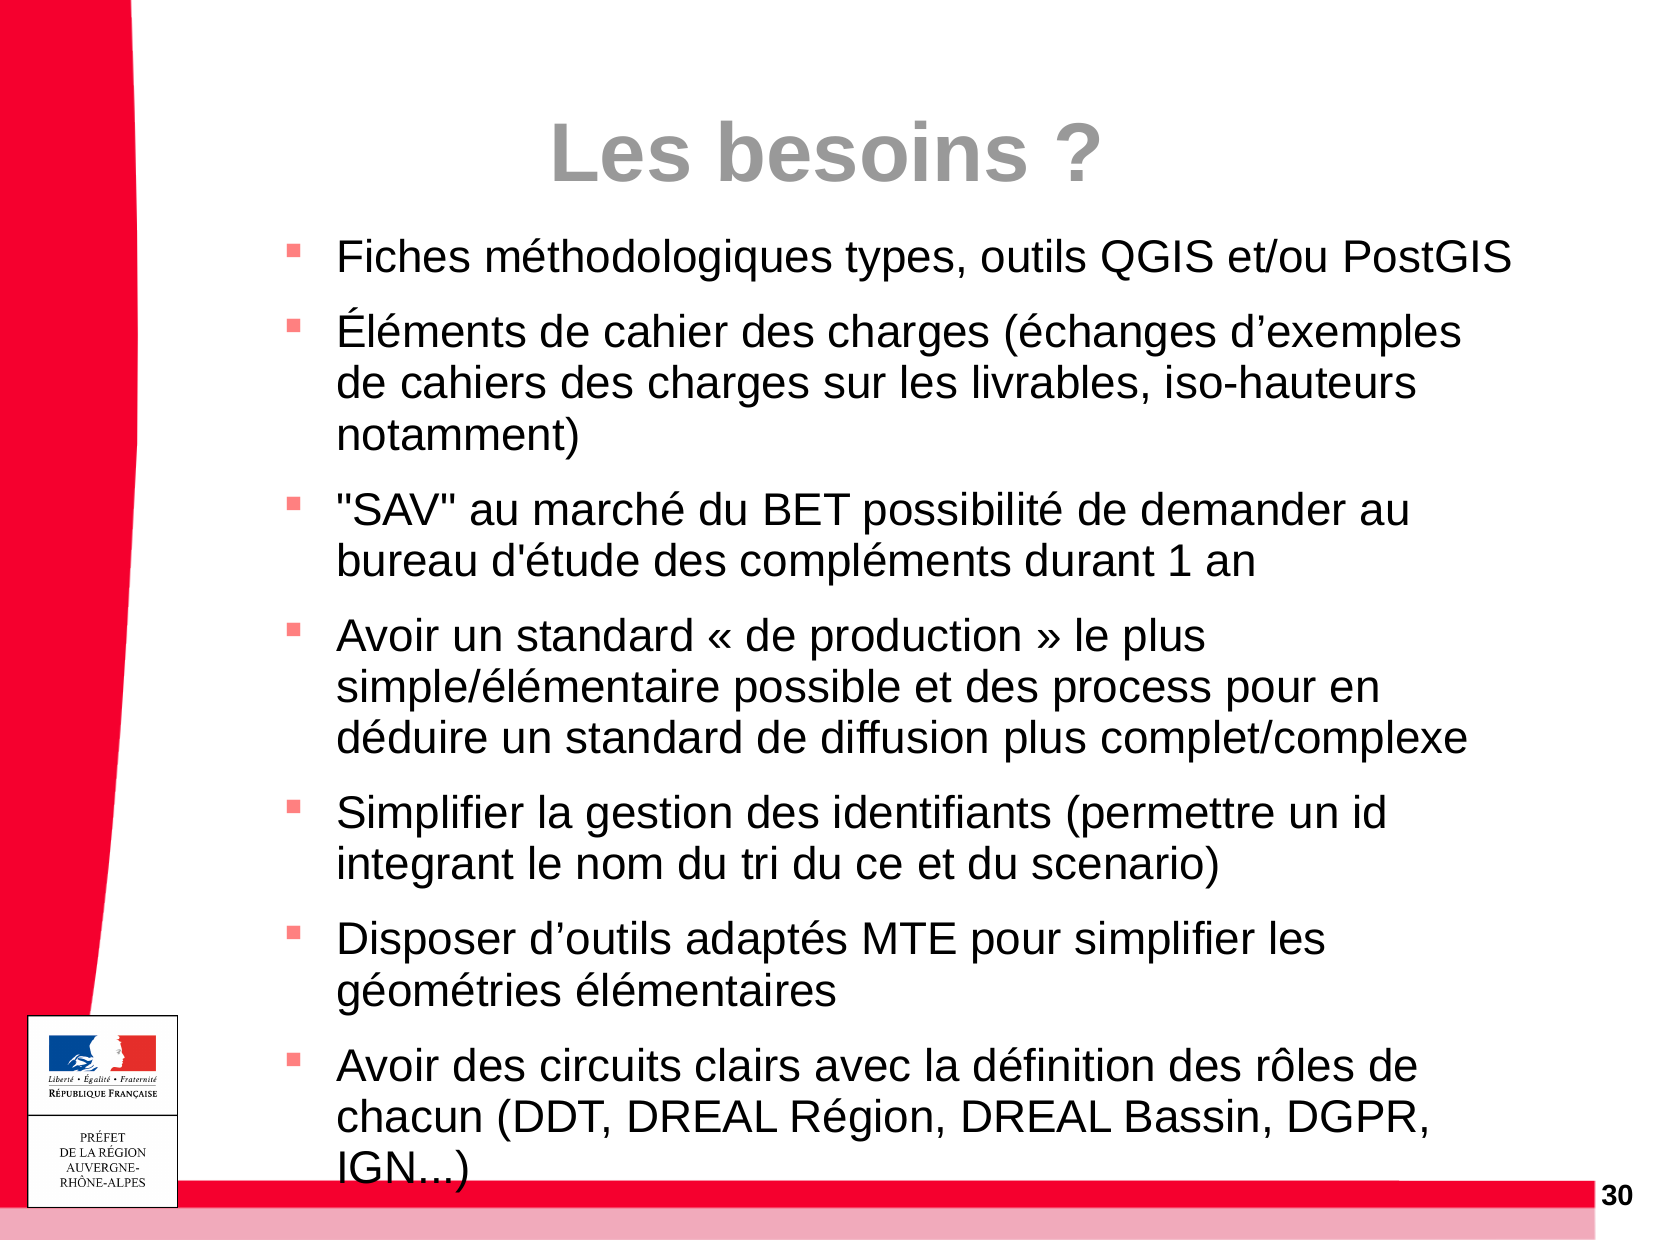

# Les besoins ?
Fiches méthodologiques types, outils QGIS et/ou PostGIS
Éléments de cahier des charges (échanges d’exemples de cahiers des charges sur les livrables, iso-hauteurs notamment)
"SAV" au marché du BET possibilité de demander au bureau d'étude des compléments durant 1 an
Avoir un standard « de production » le plus simple/élémentaire possible et des process pour en déduire un standard de diffusion plus complet/complexe
Simplifier la gestion des identifiants (permettre un id integrant le nom du tri du ce et du scenario)
Disposer d’outils adaptés MTE pour simplifier les géométries élémentaires
Avoir des circuits clairs avec la définition des rôles de chacun (DDT, DREAL Région, DREAL Bassin, DGPR, IGN...)
30